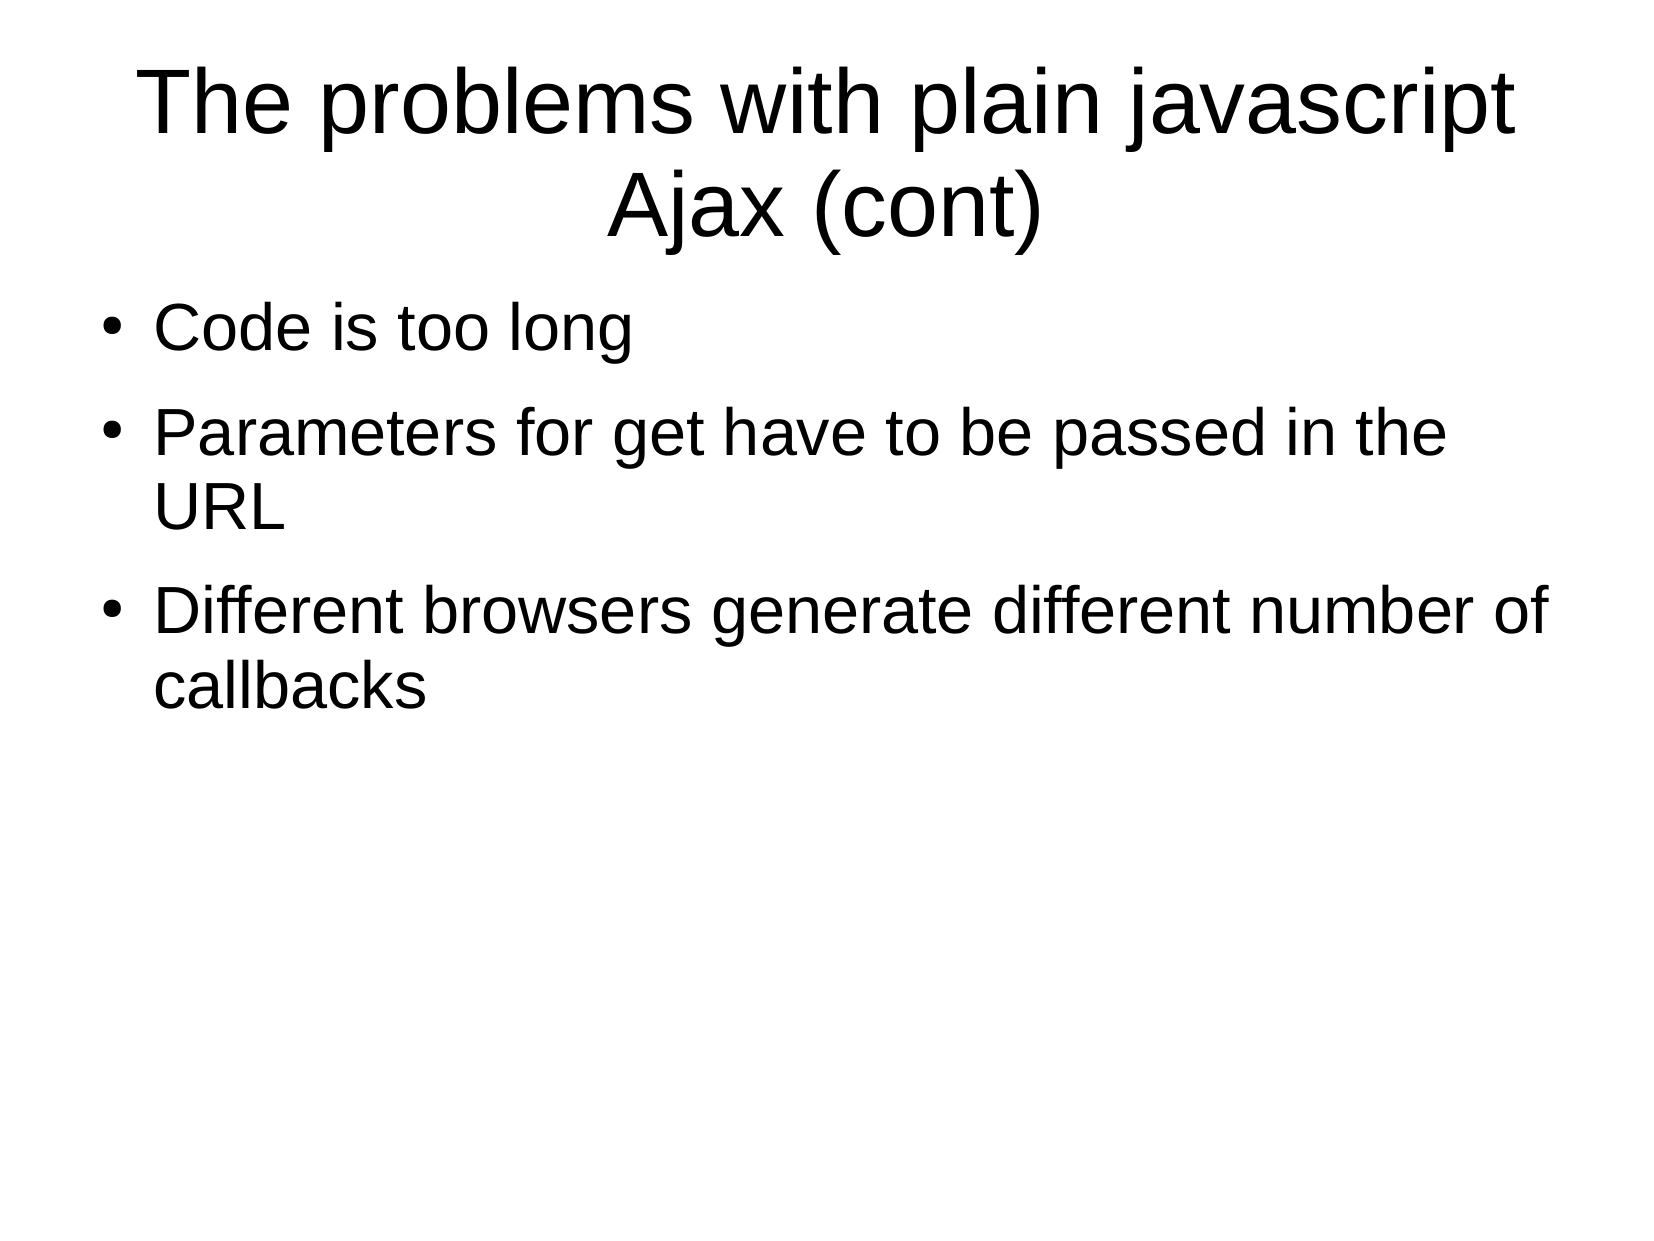

# The problems with plain javascript Ajax (cont)
Code is too long
Parameters for get have to be passed in the URL
Different browsers generate different number of callbacks